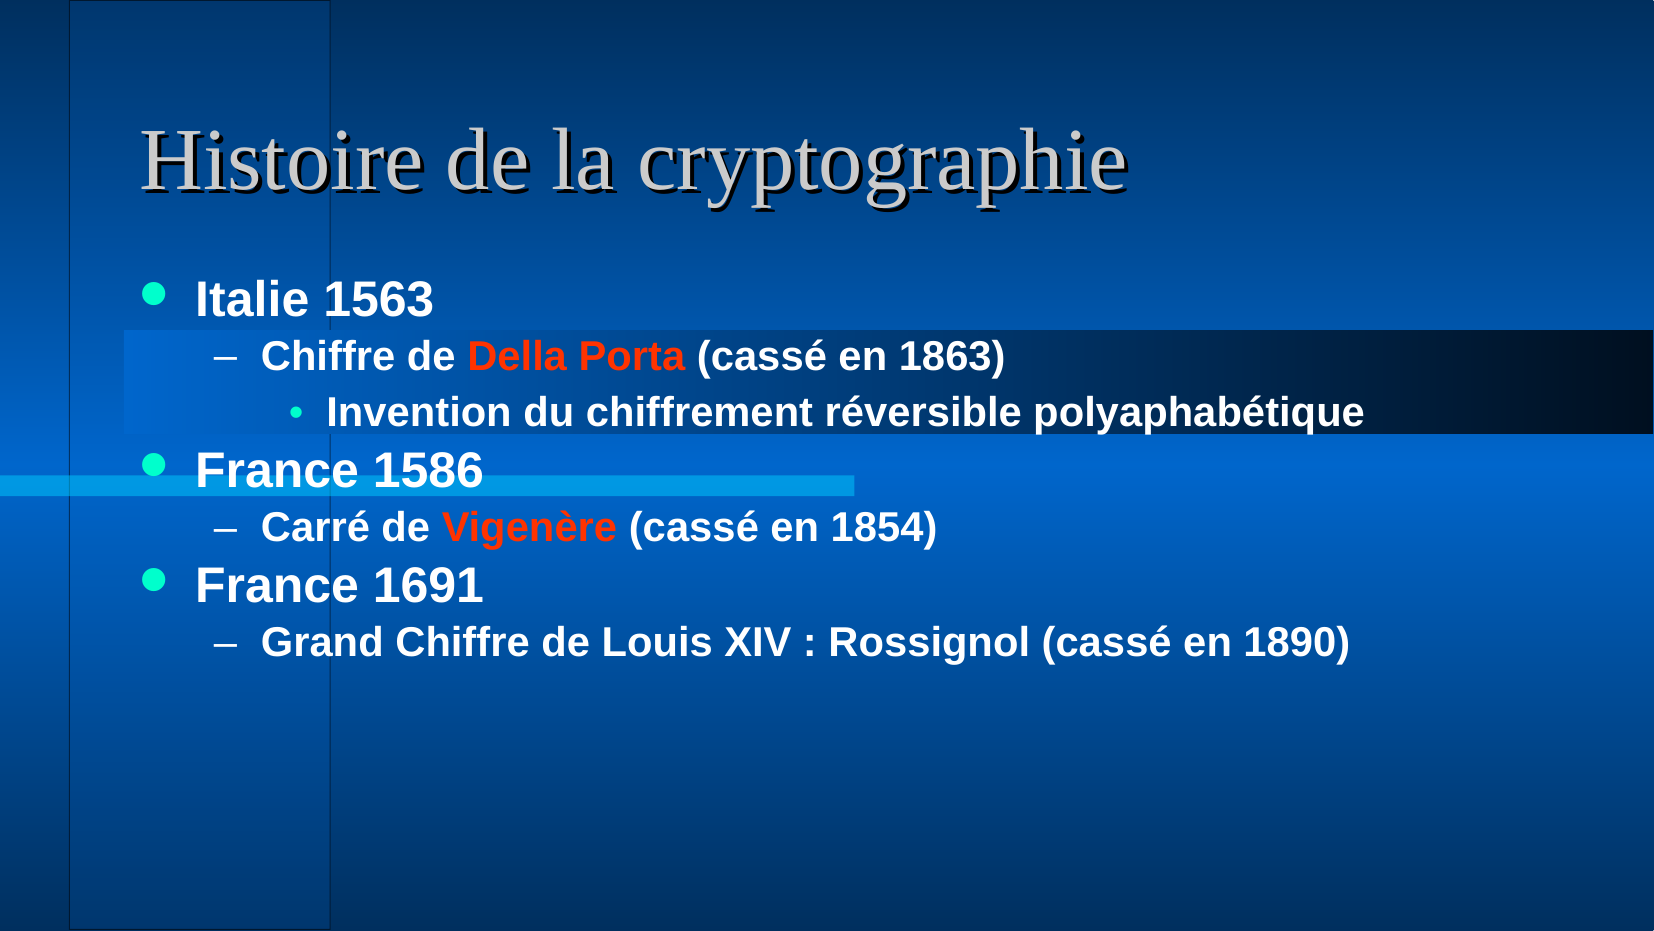

# Histoire de la cryptographie
Italie 1563
Chiffre de Della Porta (cassé en 1863)
Invention du chiffrement réversible polyaphabétique
France 1586
Carré de Vigenère (cassé en 1854)
France 1691
Grand Chiffre de Louis XIV : Rossignol (cassé en 1890)